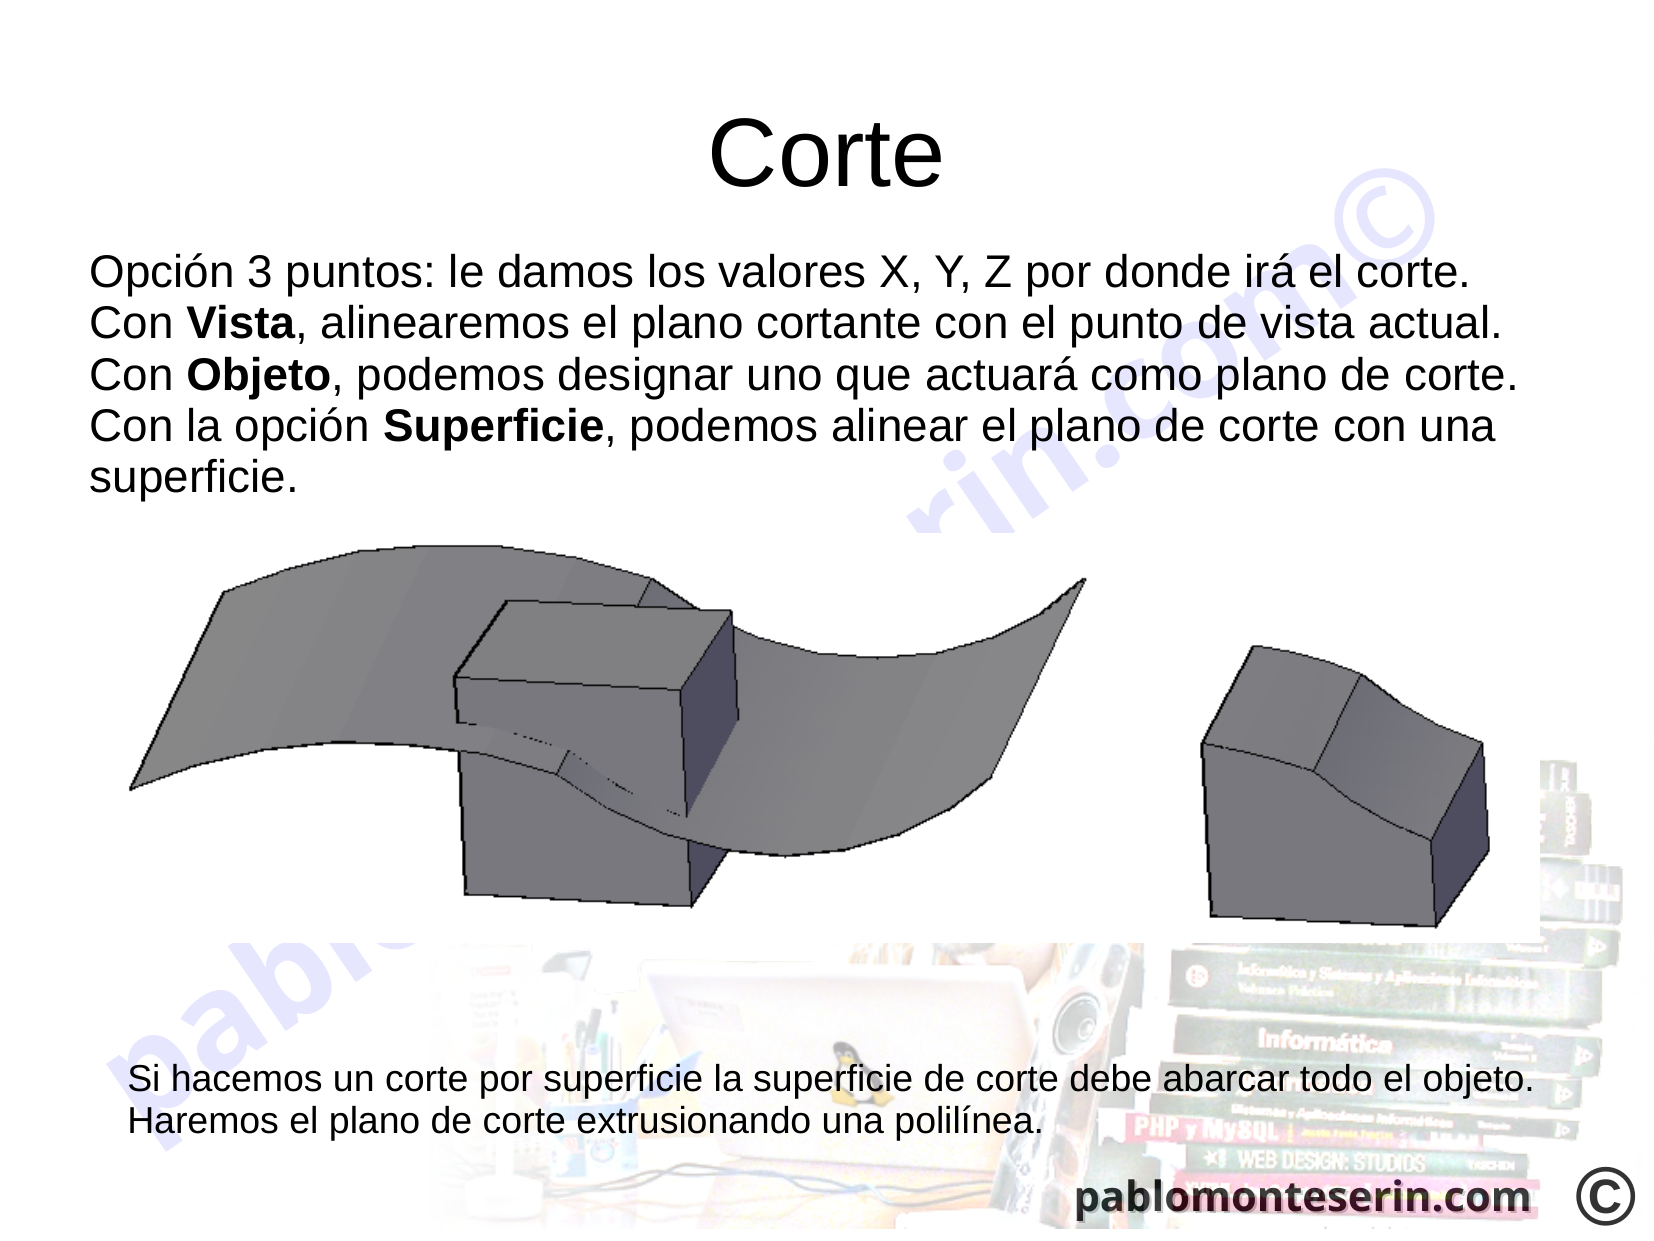

# Corte
Opción 3 puntos: le damos los valores X, Y, Z por donde irá el corte.
Con Vista, alinearemos el plano cortante con el punto de vista actual.
Con Objeto, podemos designar uno que actuará como plano de corte.
Con la opción Superficie, podemos alinear el plano de corte con una superficie.
Si hacemos un corte por superficie la superficie de corte debe abarcar todo el objeto.
Haremos el plano de corte extrusionando una polilínea.